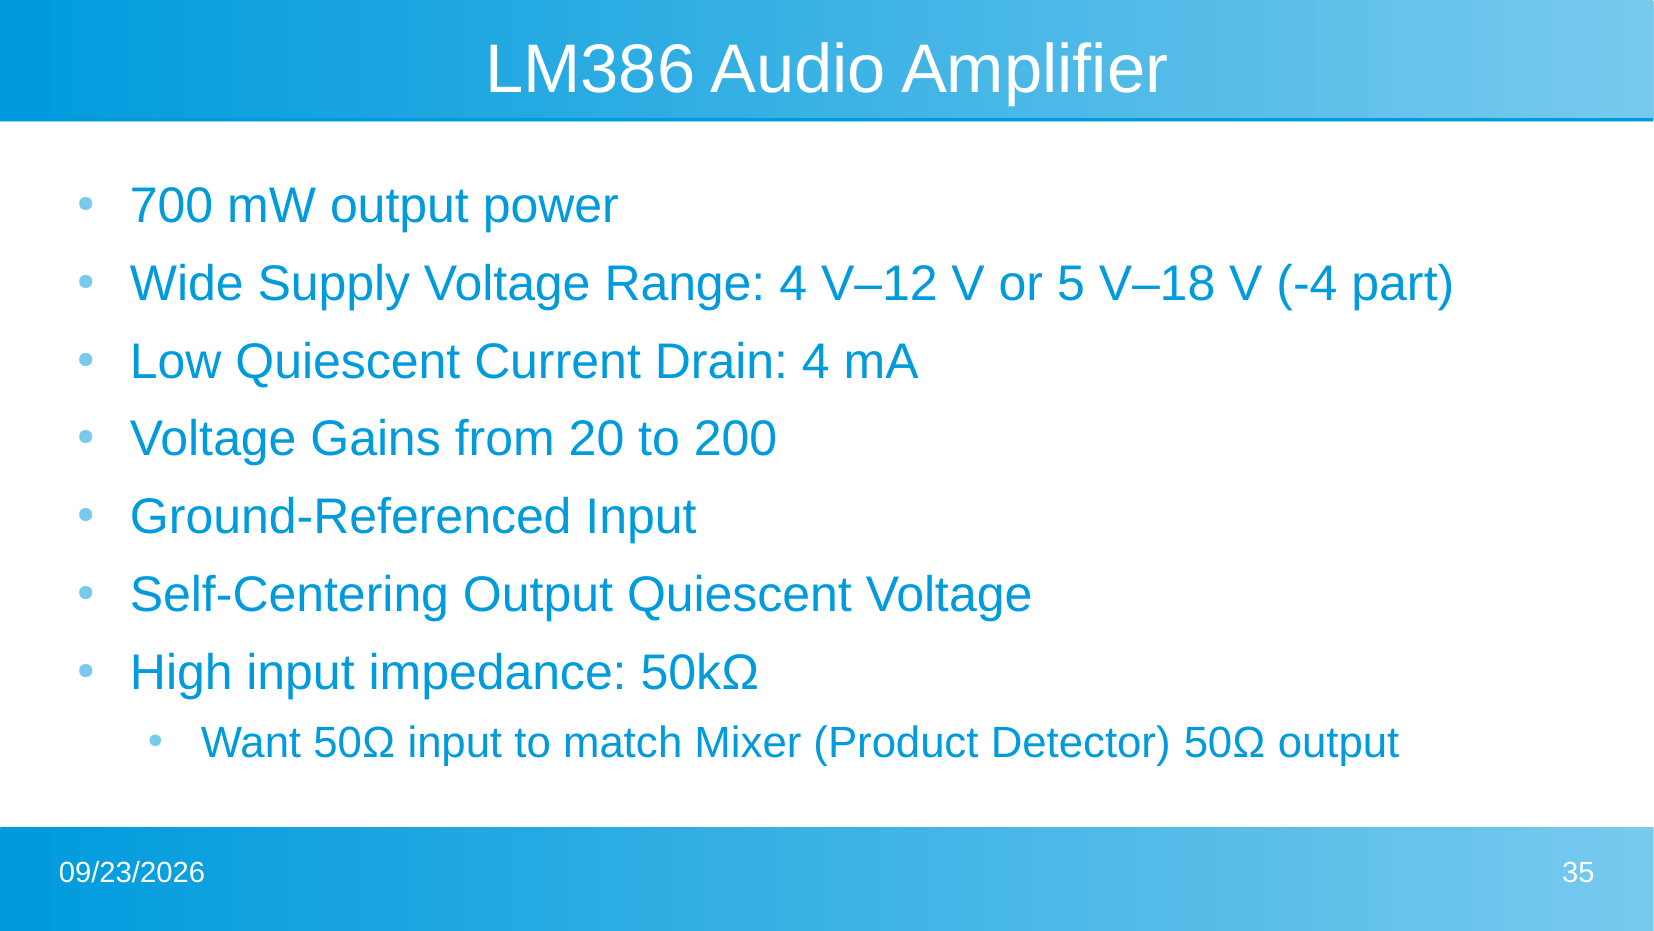

# LM386 Audio Amplifier
700 mW output power
Wide Supply Voltage Range: 4 V–12 V or 5 V–18 V (-4 part)
Low Quiescent Current Drain: 4 mA
Voltage Gains from 20 to 200
Ground-Referenced Input
Self-Centering Output Quiescent Voltage
High input impedance: 50kΩ
Want 50Ω input to match Mixer (Product Detector) 50Ω output
35